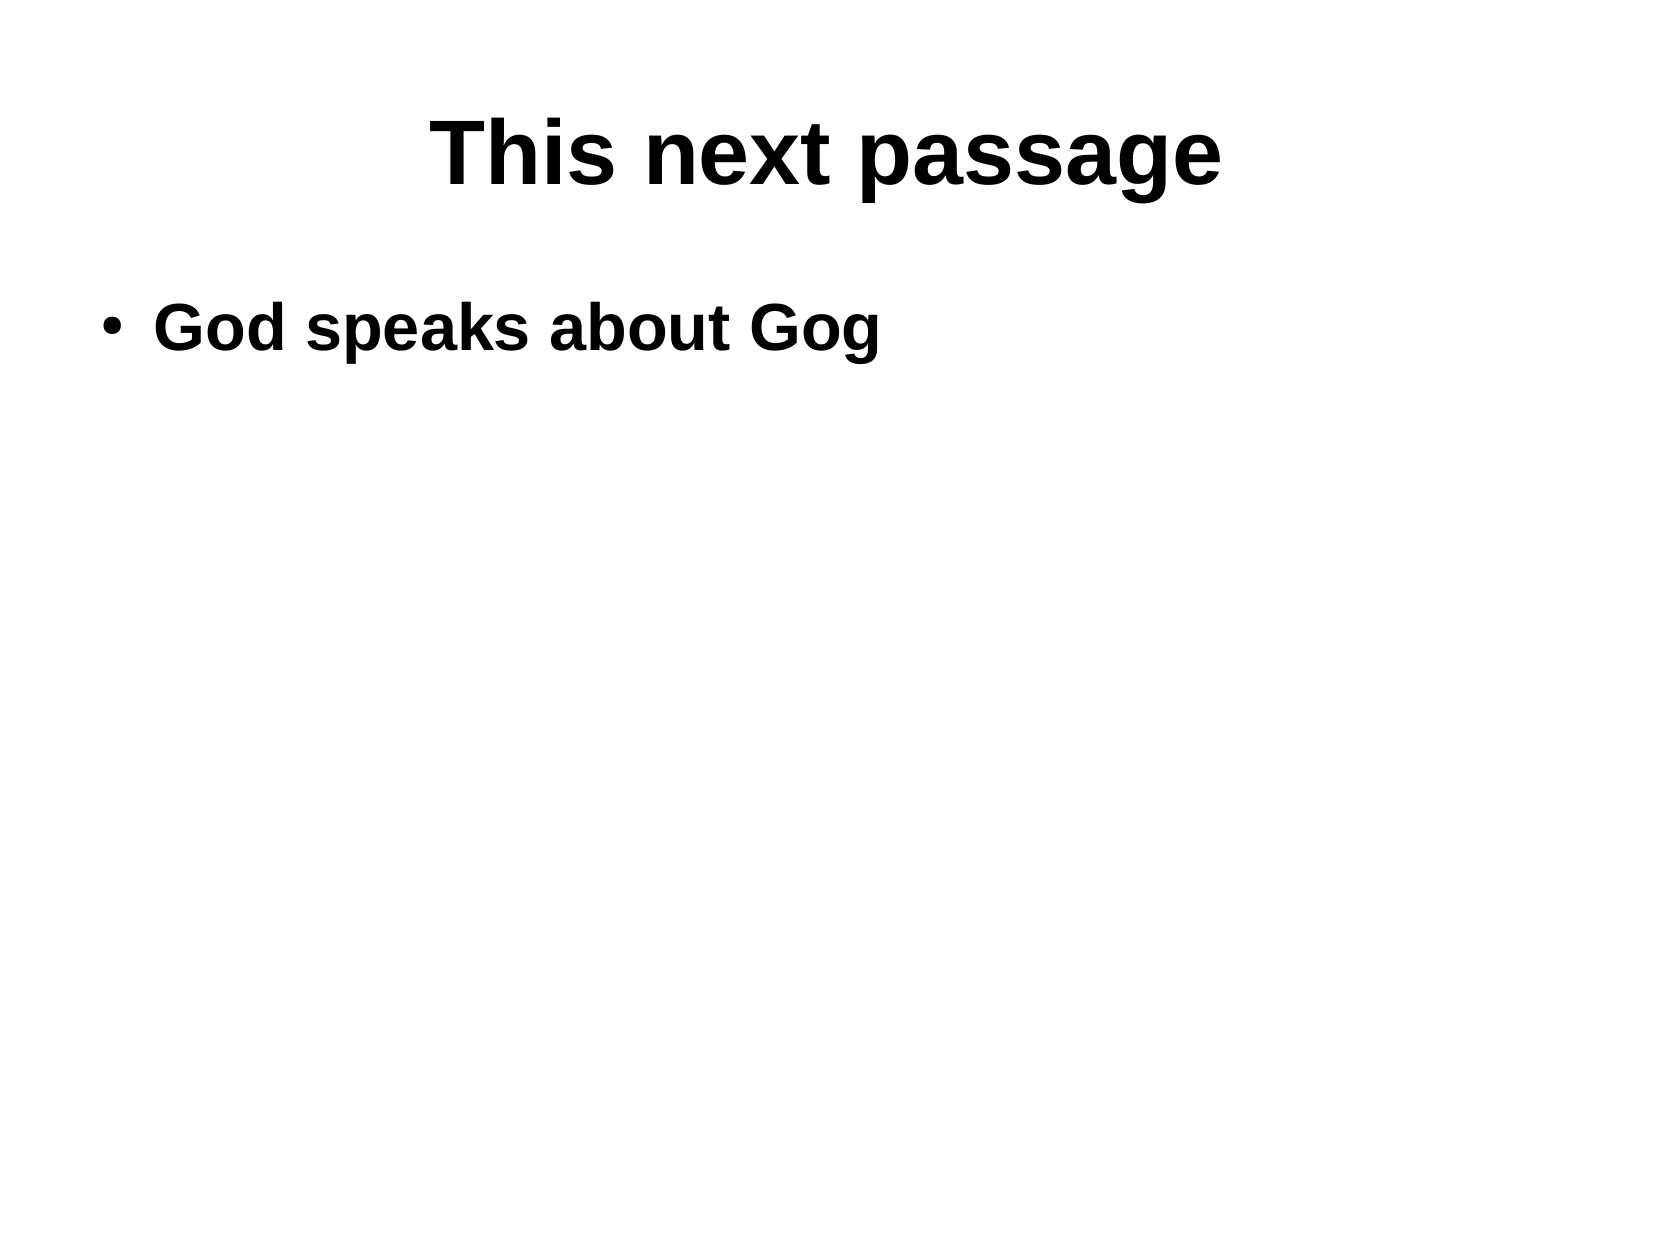

# This next passage
God speaks about Gog